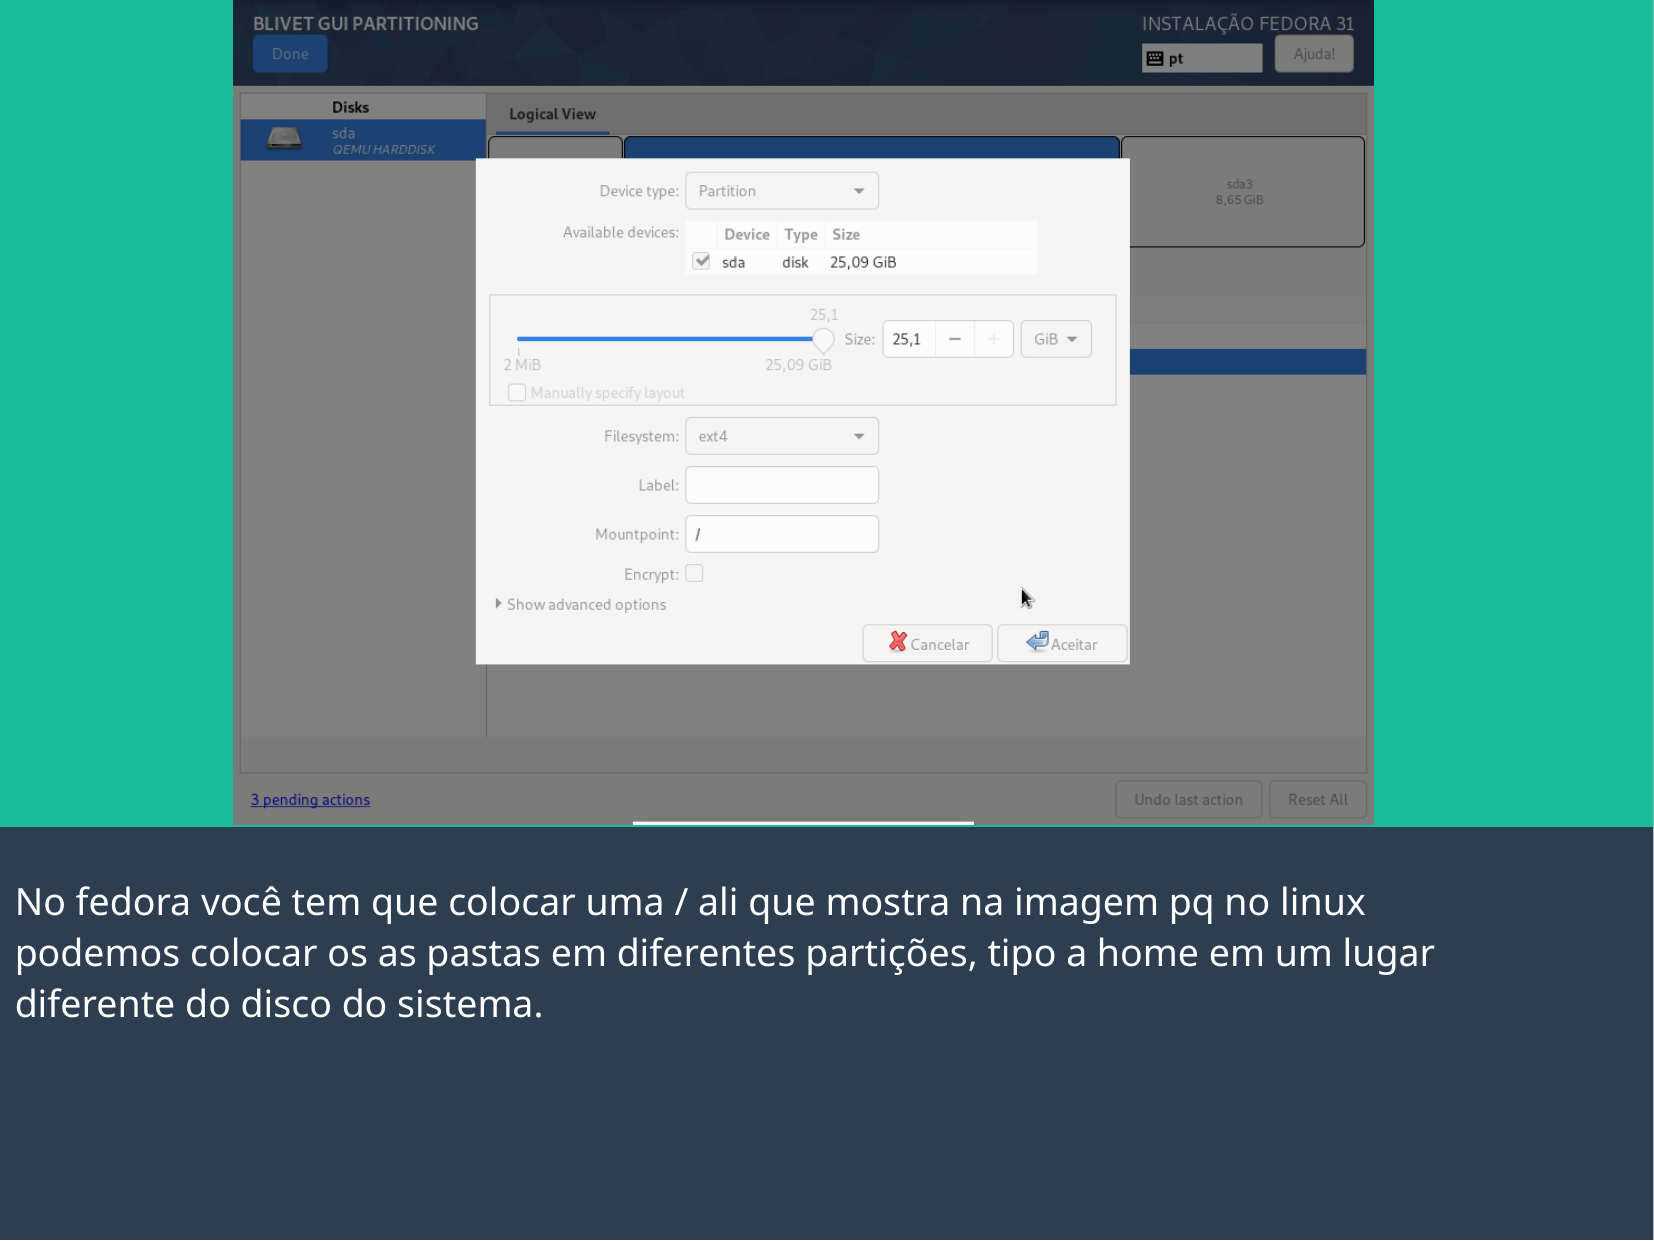

No fedora você tem que colocar uma / ali que mostra na imagem pq no linux podemos colocar os as pastas em diferentes partições, tipo a home em um lugar diferente do disco do sistema.